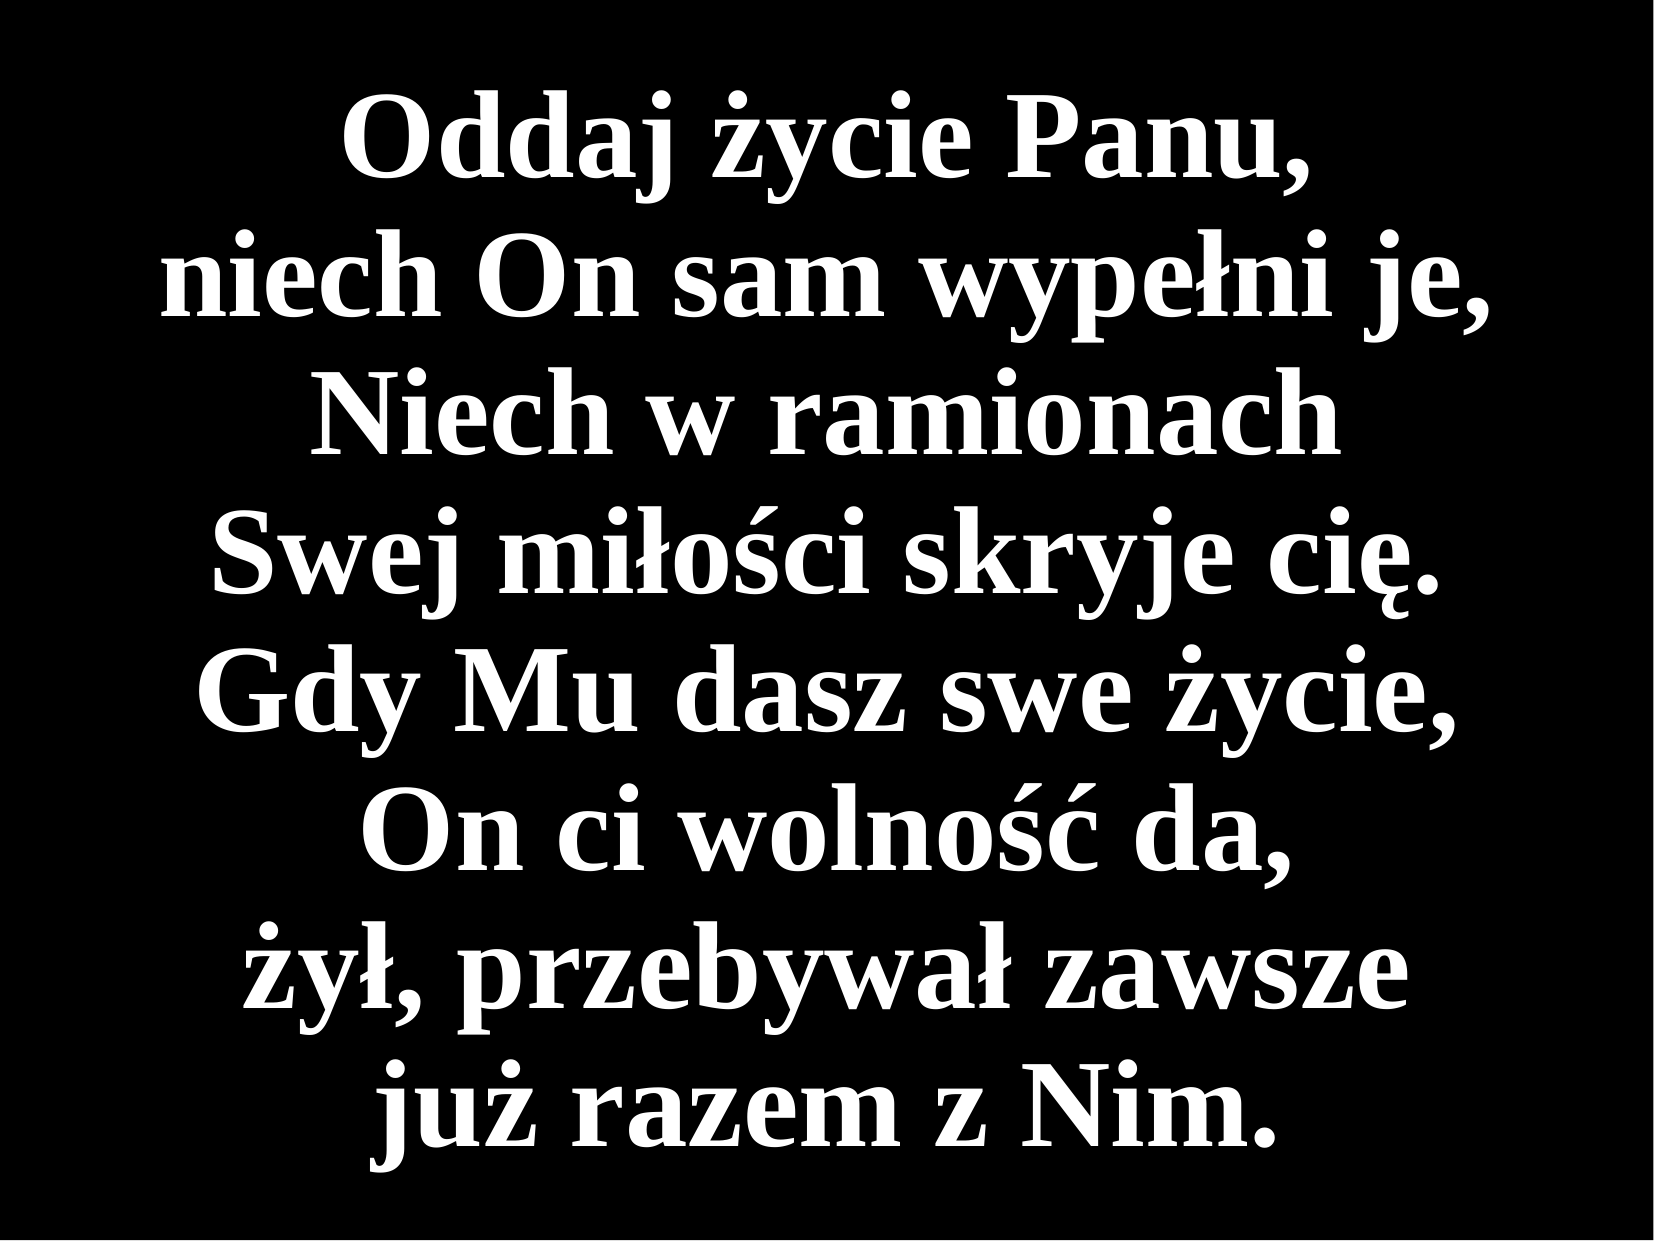

# Oddaj życie Panu, niech On sam wypełni je, Niech w ramionach Swej miłości skryje cię. Gdy Mu dasz swe życie, On ci wolność da, żył, przebywał zawsze już razem z Nim.